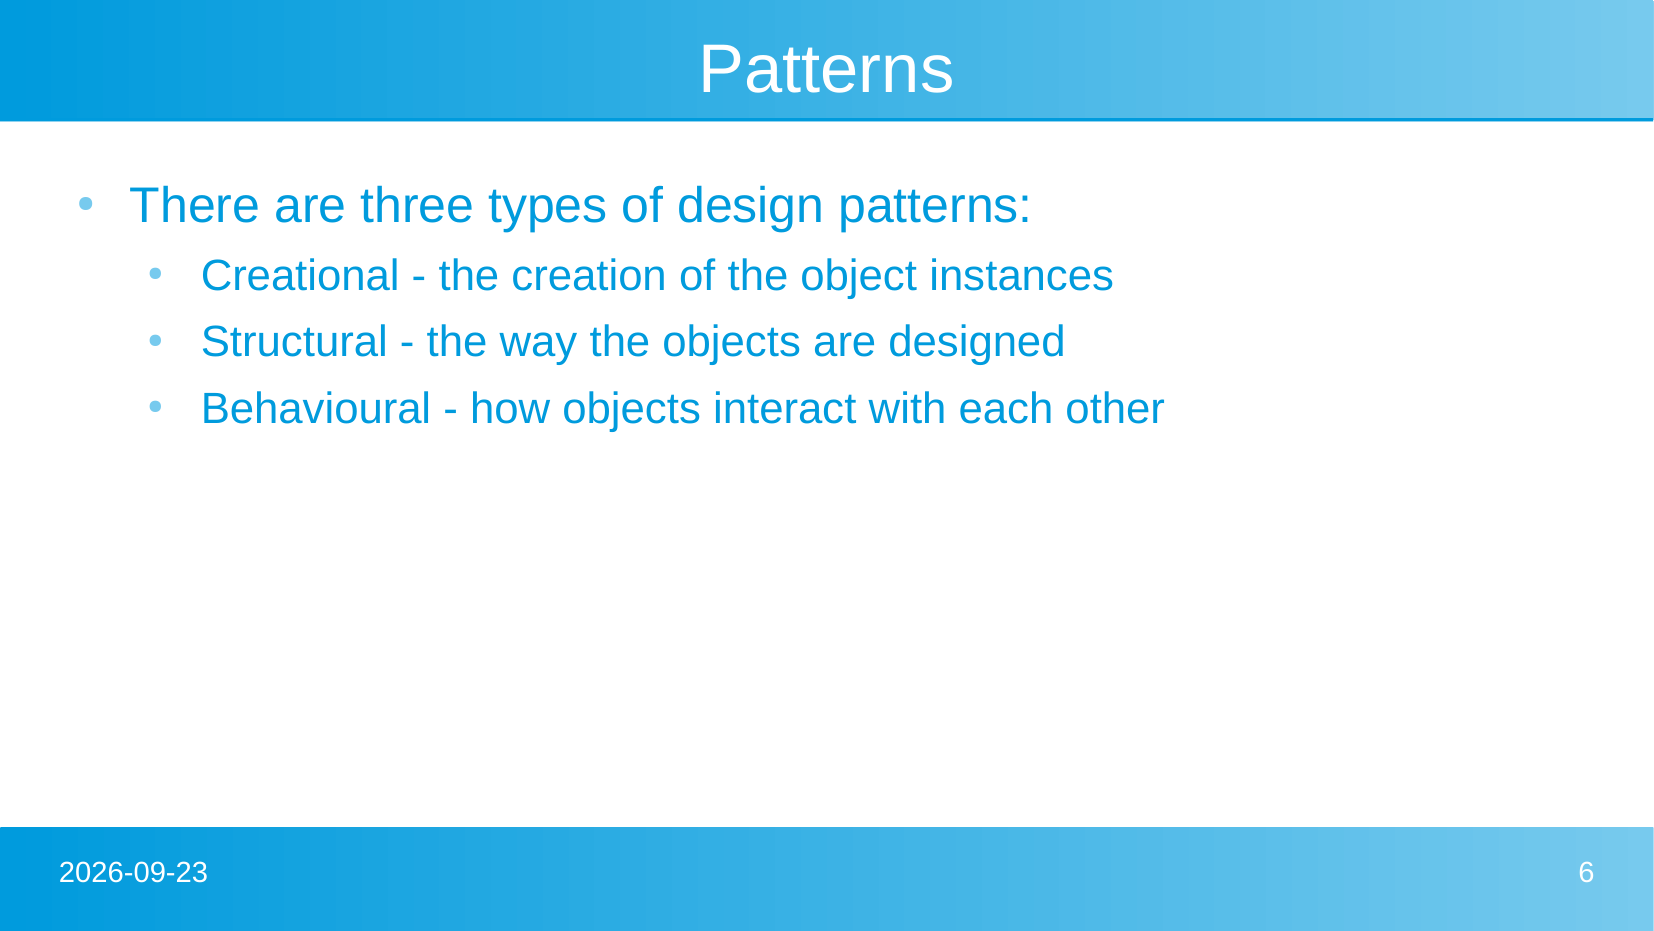

# Patterns
There are three types of design patterns:
Creational - the creation of the object instances
Structural - the way the objects are designed
Behavioural - how objects interact with each other
6